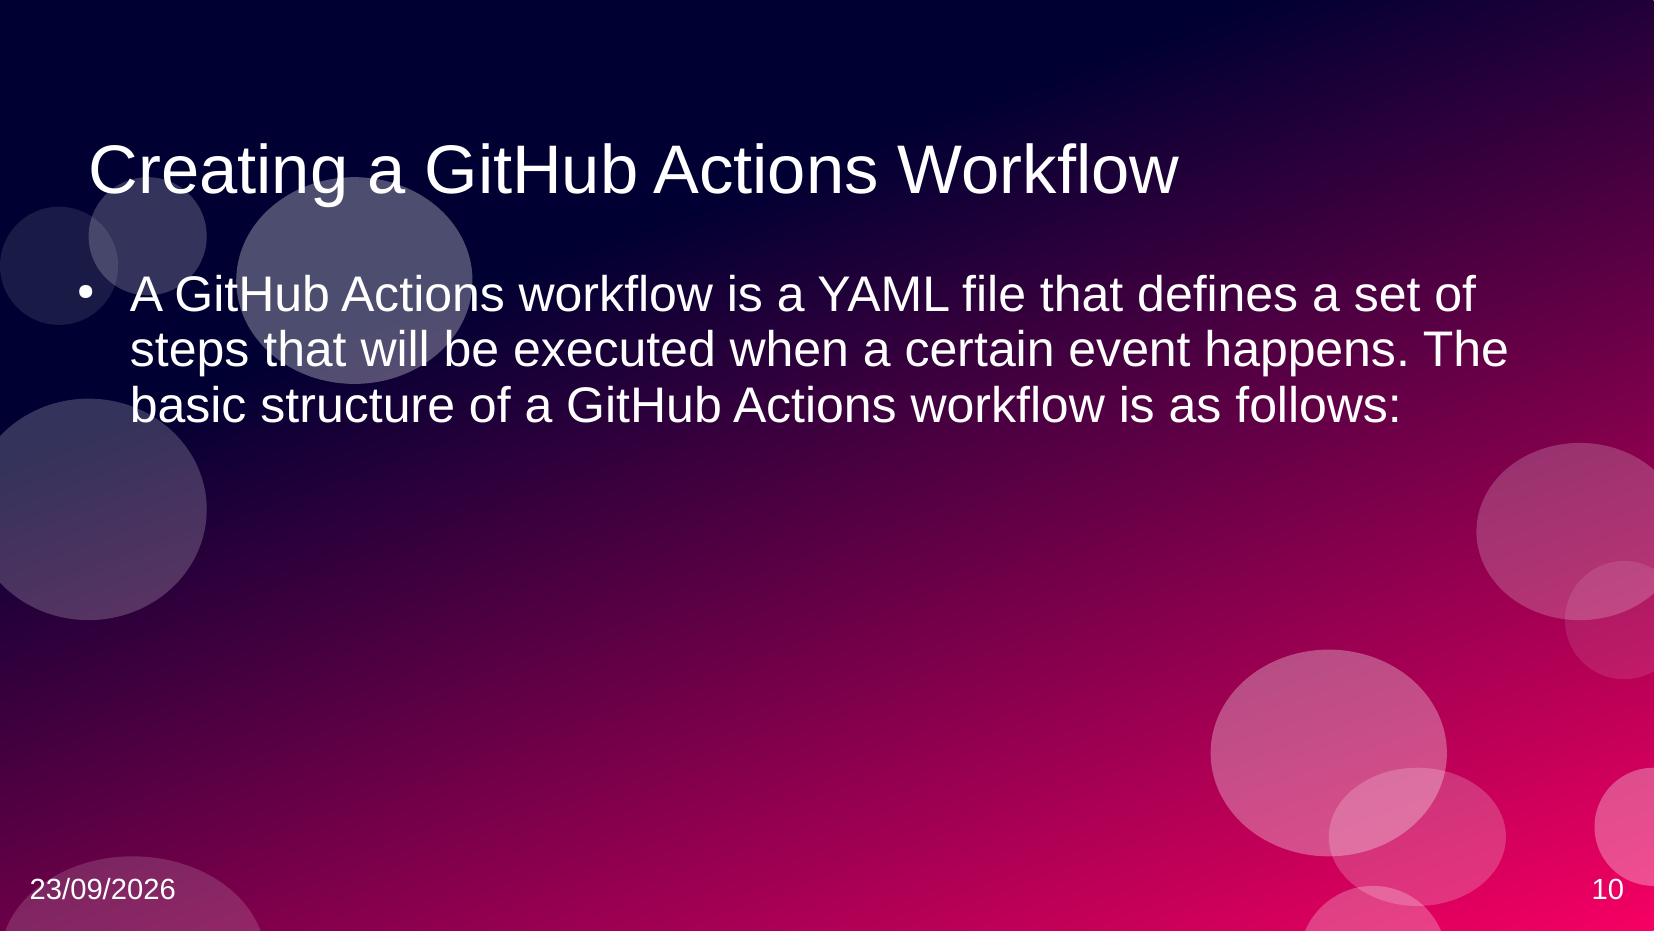

# Creating a GitHub Actions Workflow
A GitHub Actions workflow is a YAML file that defines a set of steps that will be executed when a certain event happens. The basic structure of a GitHub Actions workflow is as follows:
10